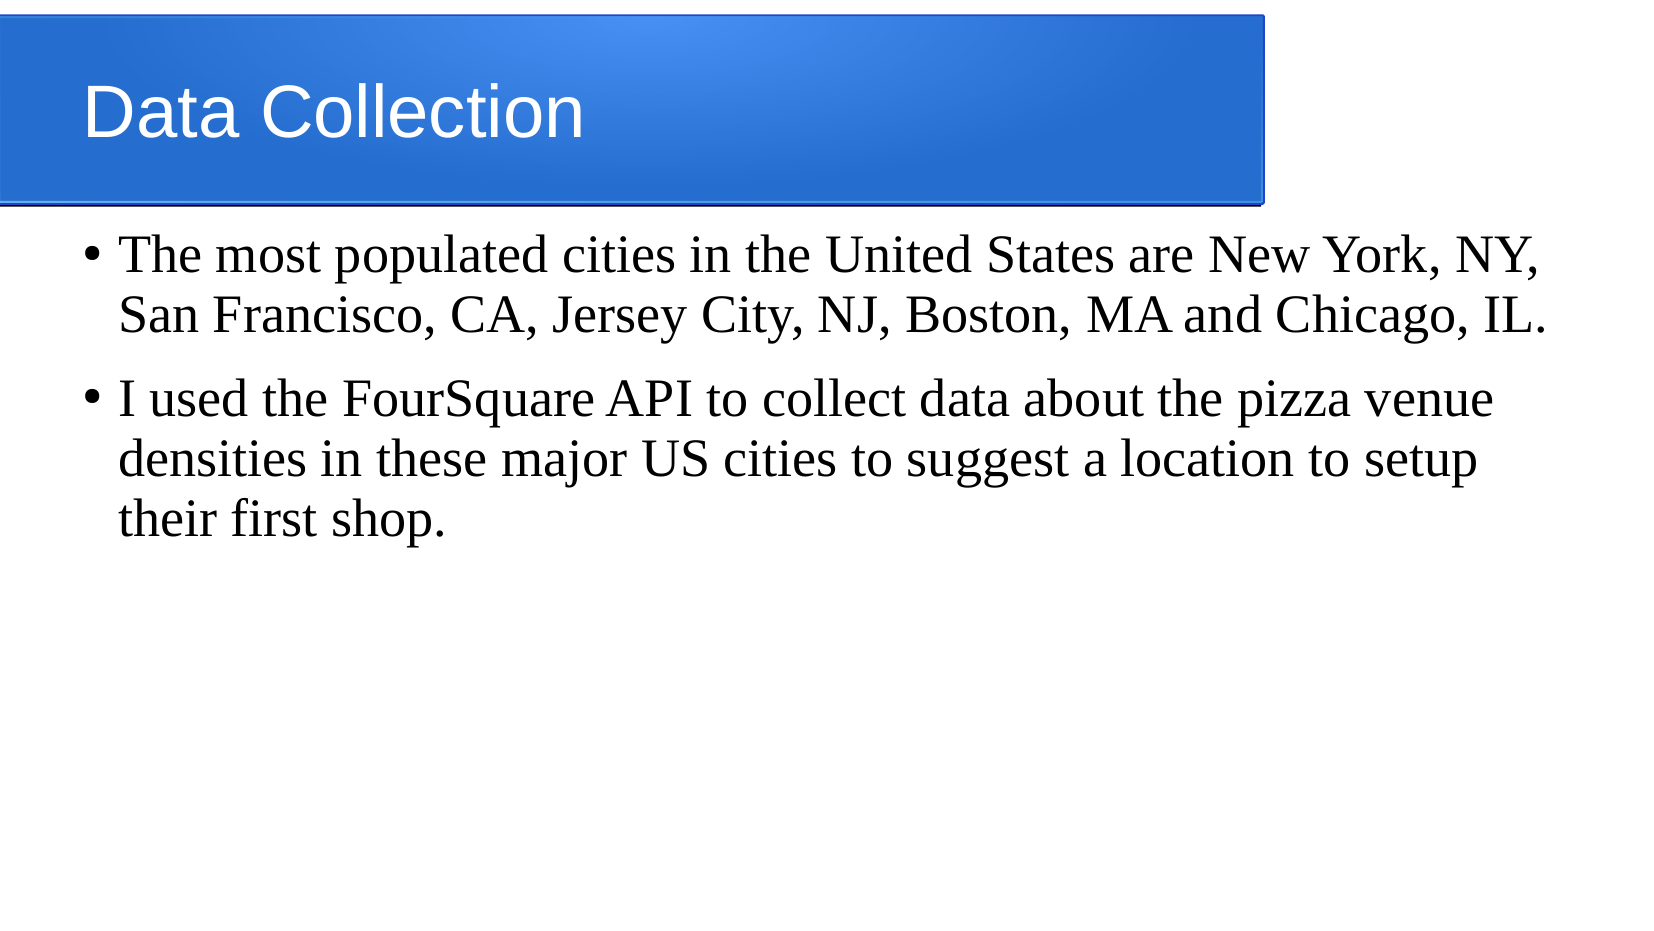

# Data Collection
The most populated cities in the United States are New York, NY, San Francisco, CA, Jersey City, NJ, Boston, MA and Chicago, IL.
I used the FourSquare API to collect data about the pizza venue densities in these major US cities to suggest a location to setup their first shop.